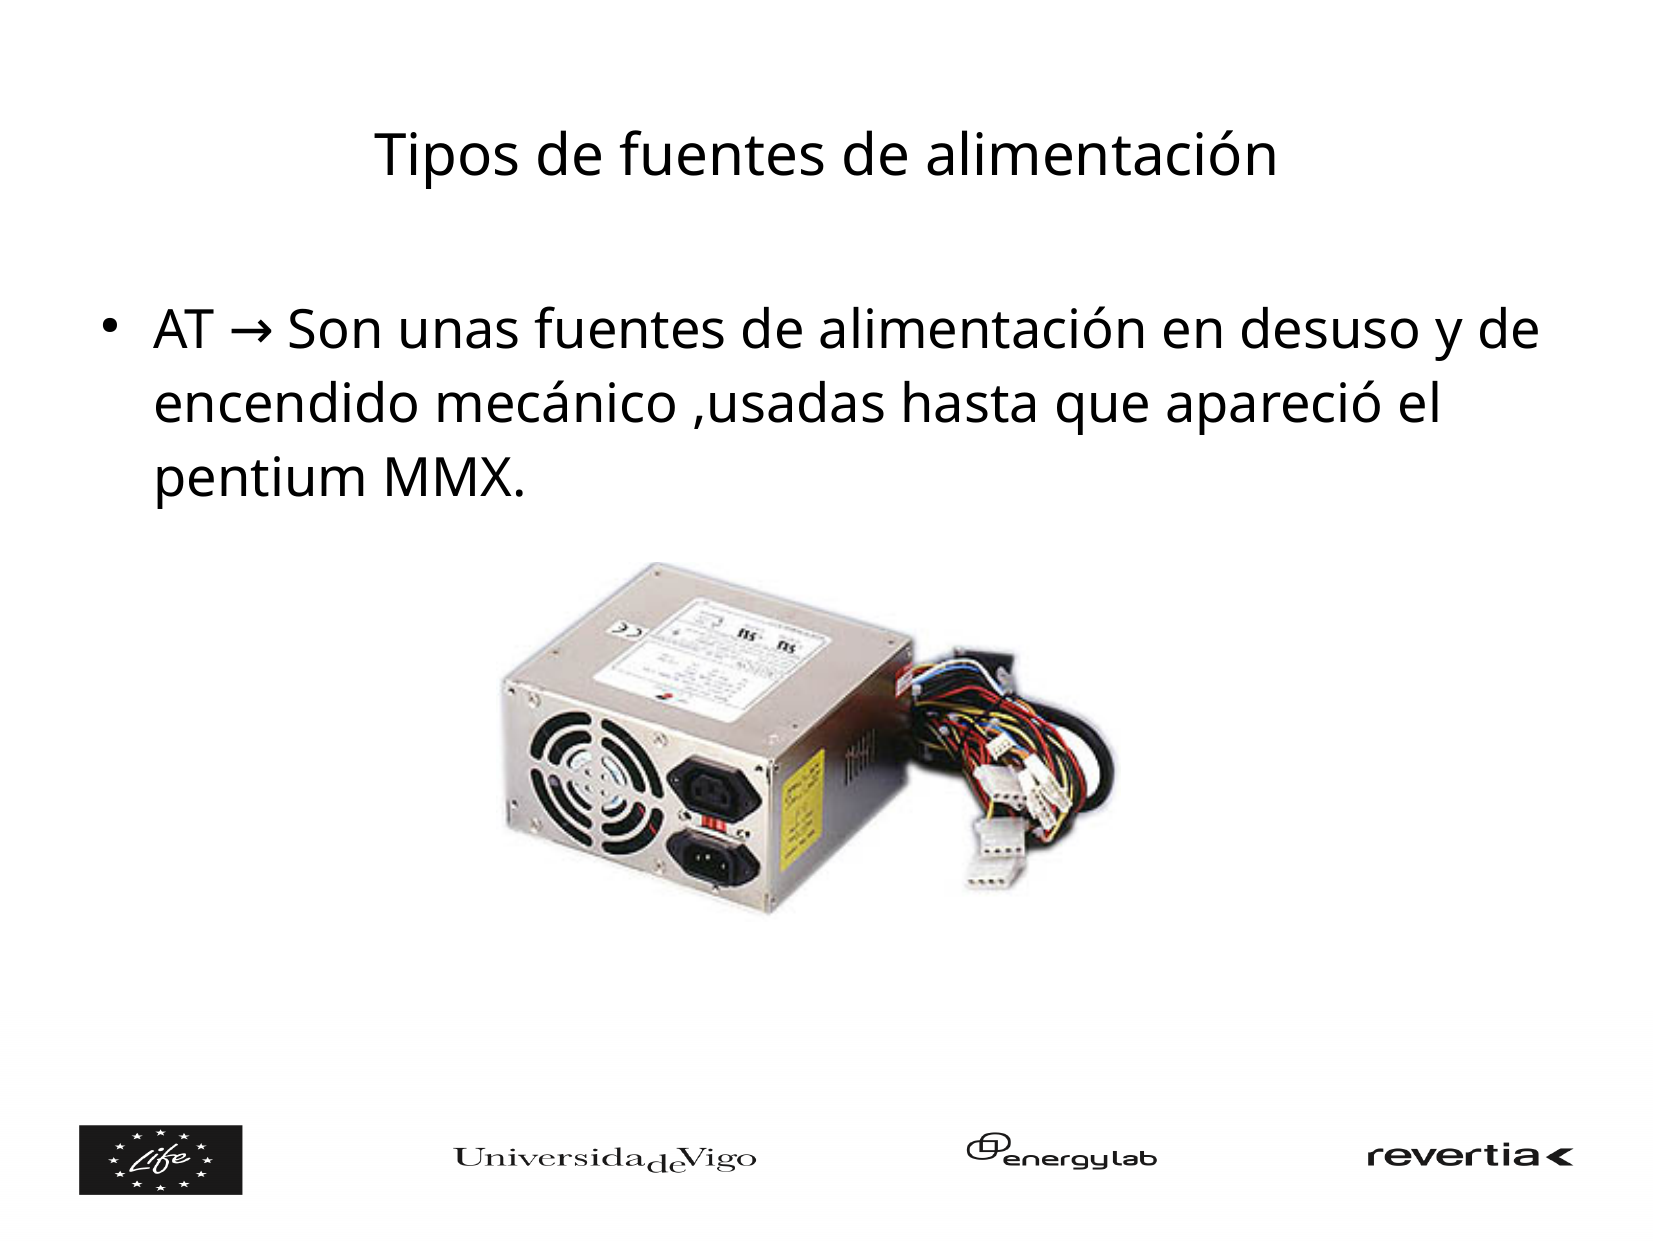

# Tipos de fuentes de alimentación
AT → Son unas fuentes de alimentación en desuso y de encendido mecánico ,usadas hasta que apareció el pentium MMX.